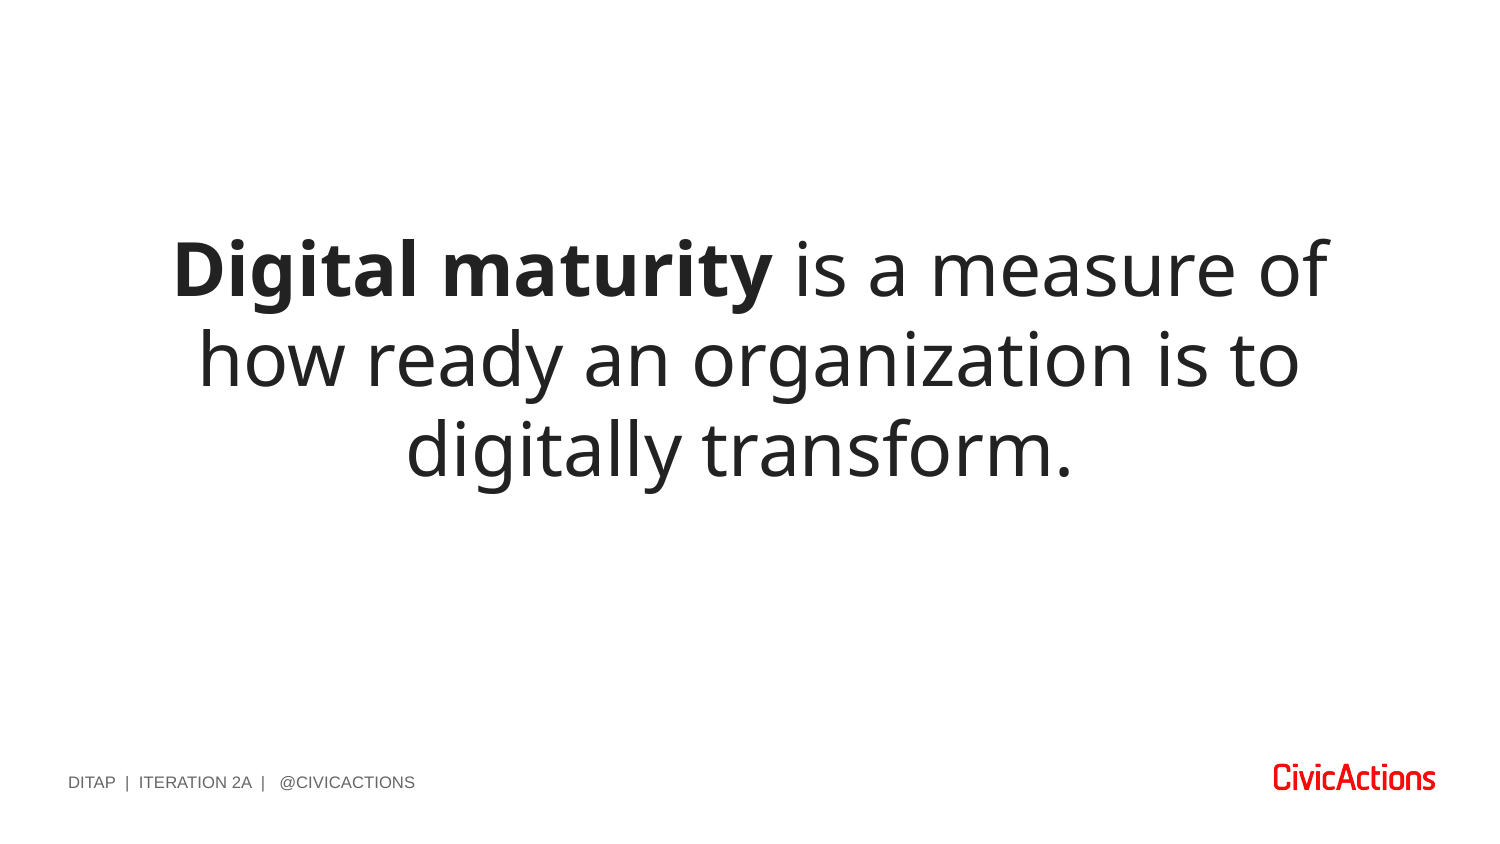

Digital maturity is a measure of how ready an organization is to digitally transform.